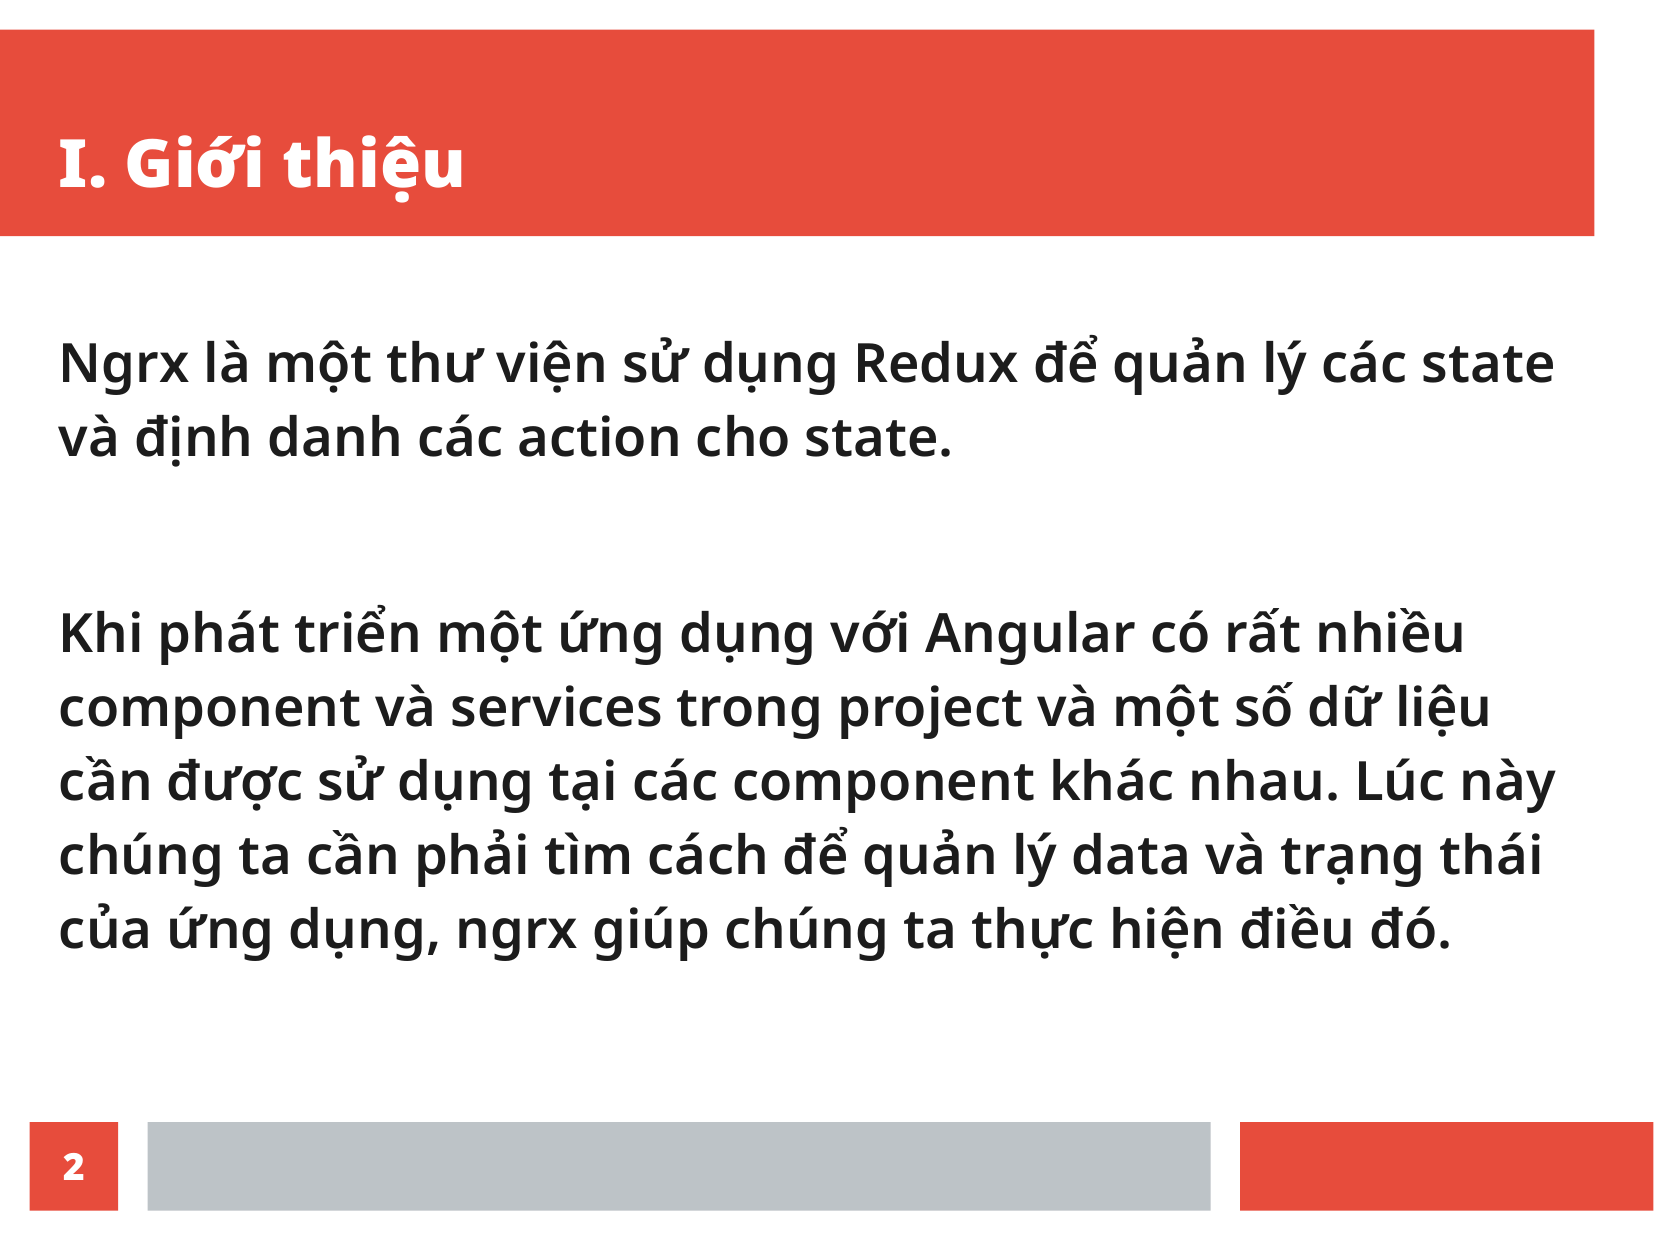

# I. Giới thiệu
Ngrx là một thư viện sử dụng Redux để quản lý các state và định danh các action cho state.
Khi phát triển một ứng dụng với Angular có rất nhiều component và services trong project và một số dữ liệu cần được sử dụng tại các component khác nhau. Lúc này chúng ta cần phải tìm cách để quản lý data và trạng thái của ứng dụng, ngrx giúp chúng ta thực hiện điều đó.
2